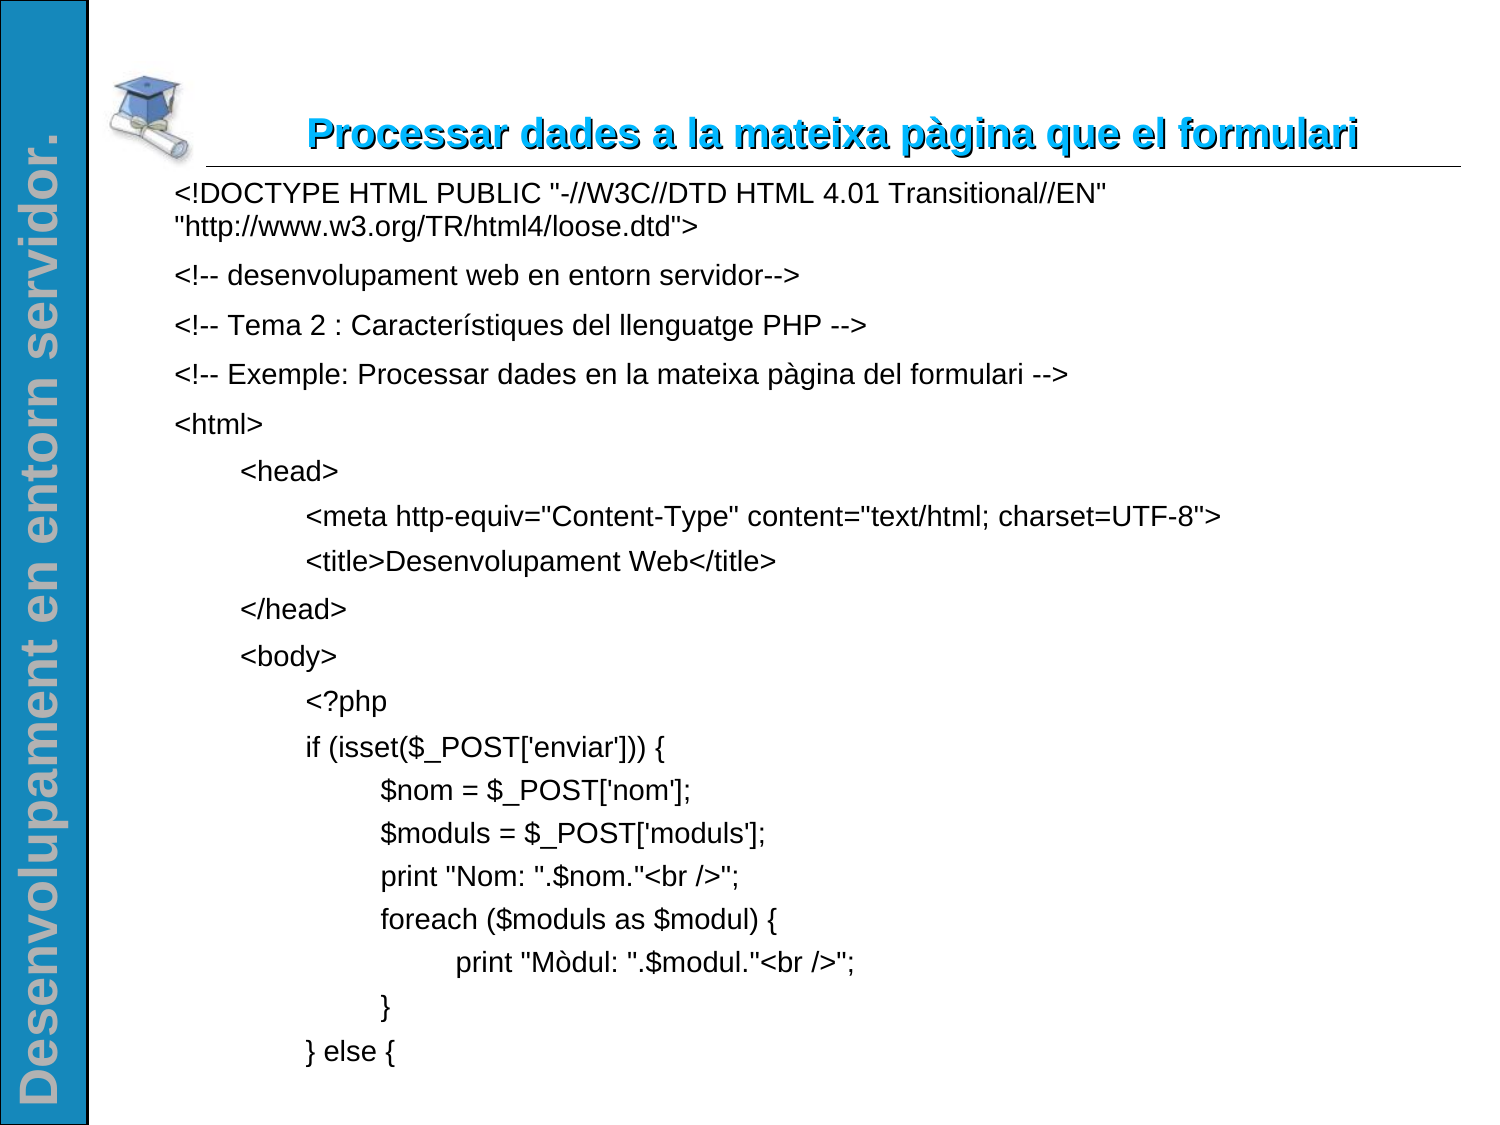

# Processar dades a la mateixa pàgina que el formulari
<!DOCTYPE HTML PUBLIC "-//W3C//DTD HTML 4.01 Transitional//EN" "http://www.w3.org/TR/html4/loose.dtd">
<!-- desenvolupament web en entorn servidor-->
<!-- Tema 2 : Característiques del llenguatge PHP -->
<!-- Exemple: Processar dades en la mateixa pàgina del formulari -->
<html>
<head>
<meta http-equiv="Content-Type" content="text/html; charset=UTF-8">
<title>Desenvolupament Web</title>
</head>
<body>
<?php
if (isset($_POST['enviar'])) {
$nom = $_POST['nom'];
$moduls = $_POST['moduls'];
print "Nom: ".$nom."<br />";
foreach ($moduls as $modul) {
print "Mòdul: ".$modul."<br />";
}
} else {